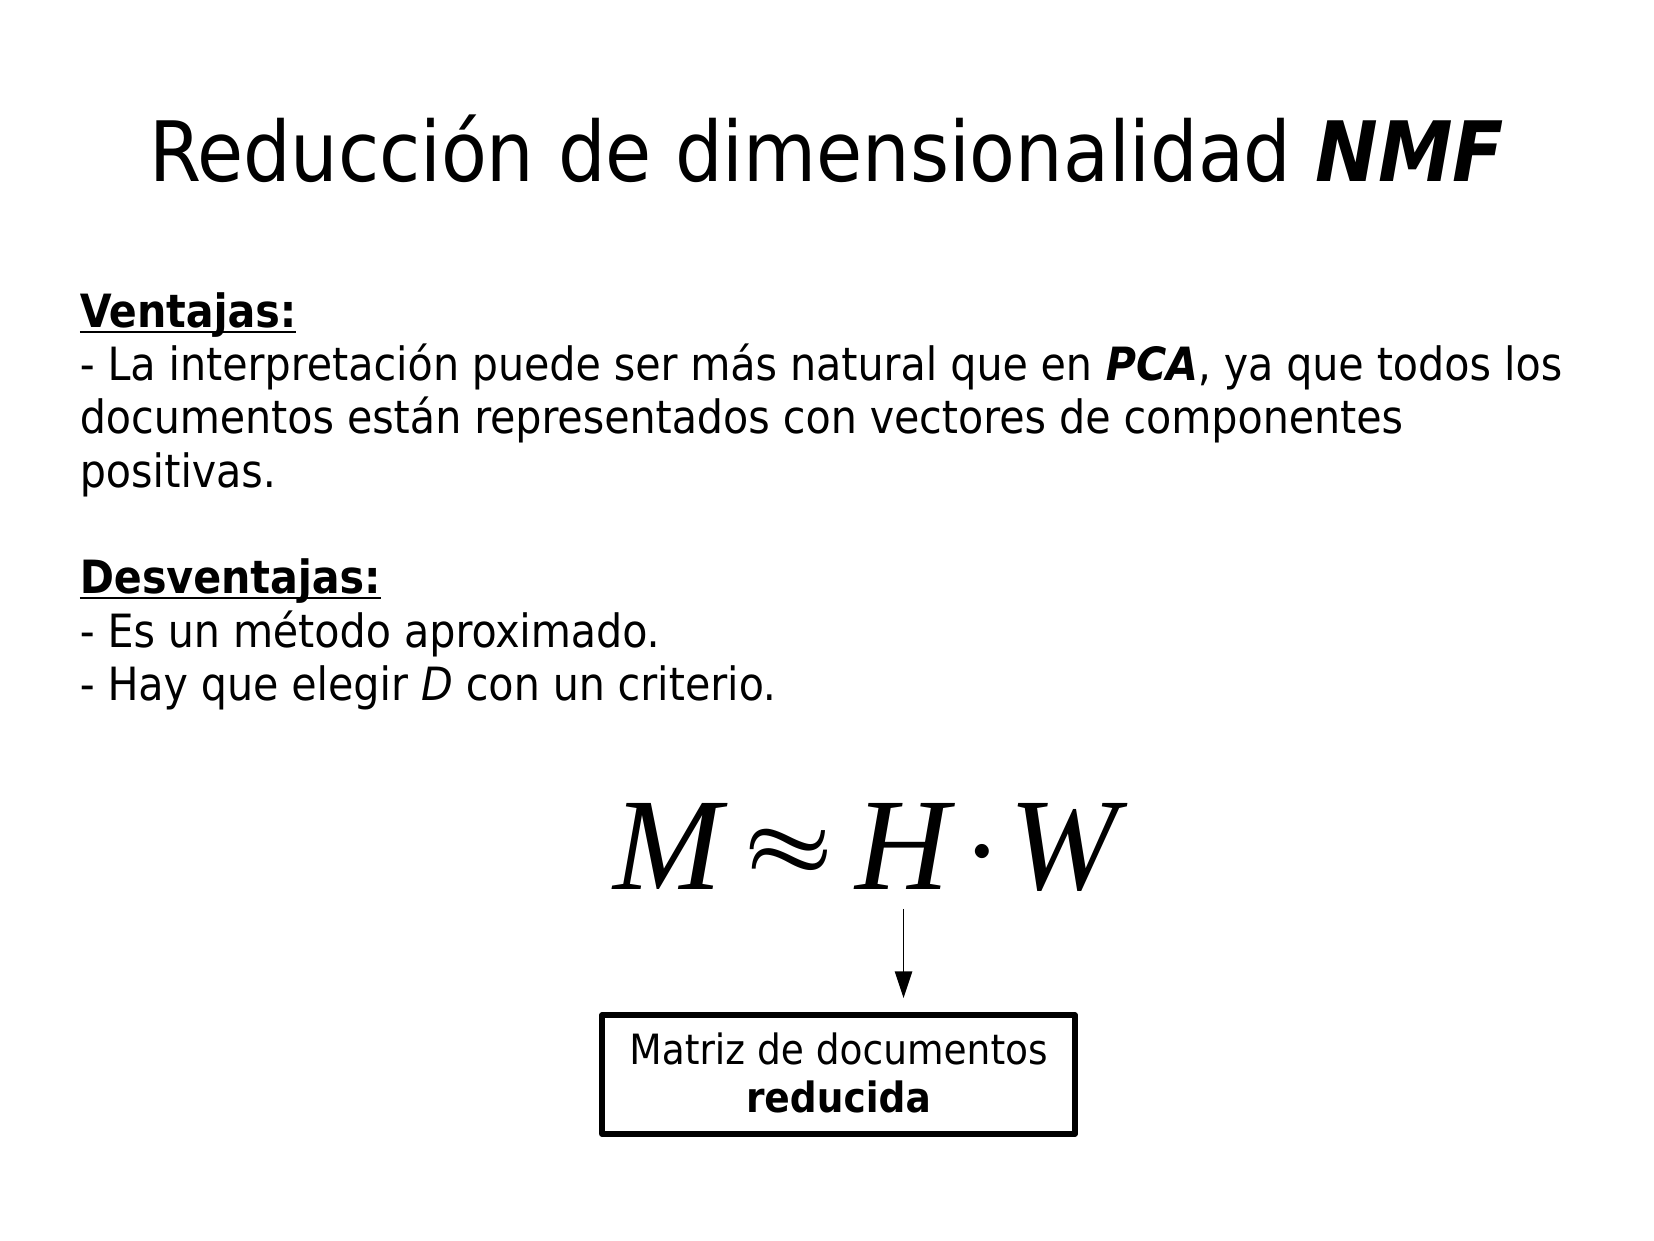

# Reducción de dimensionalidad NMF
Ventajas:
- La interpretación puede ser más natural que en PCA, ya que todos los documentos están representados con vectores de componentes positivas.
Desventajas:
- Es un método aproximado.
- Hay que elegir D con un criterio.
Matriz de documentos reducida